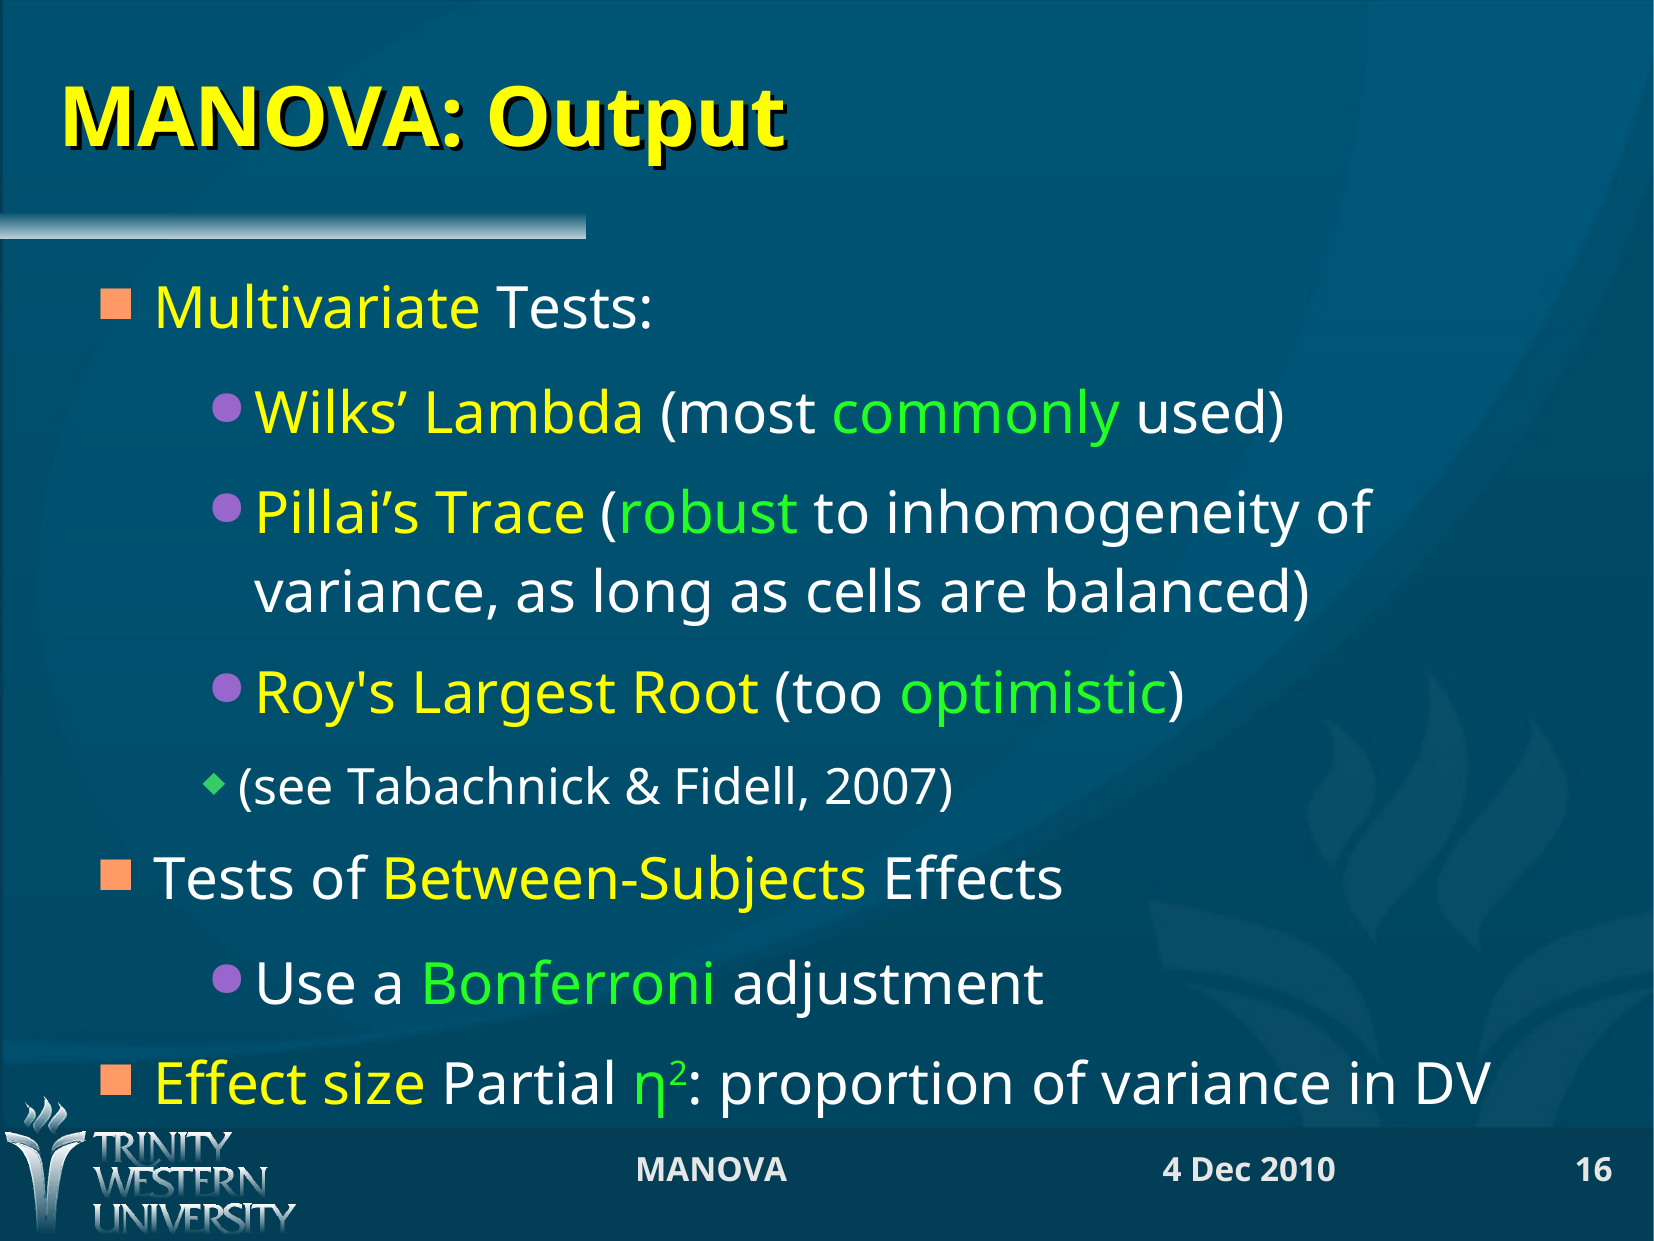

# MANOVA: Output
Multivariate Tests:
Wilks’ Lambda (most commonly used)
Pillai’s Trace (robust to inhomogeneity of variance, as long as cells are balanced)
Roy's Largest Root (too optimistic)
(see Tabachnick & Fidell, 2007)
Tests of Between-Subjects Effects
Use a Bonferroni adjustment
Effect size Partial η2: proportion of variance in DV
MANOVA
4 Dec 2010
16